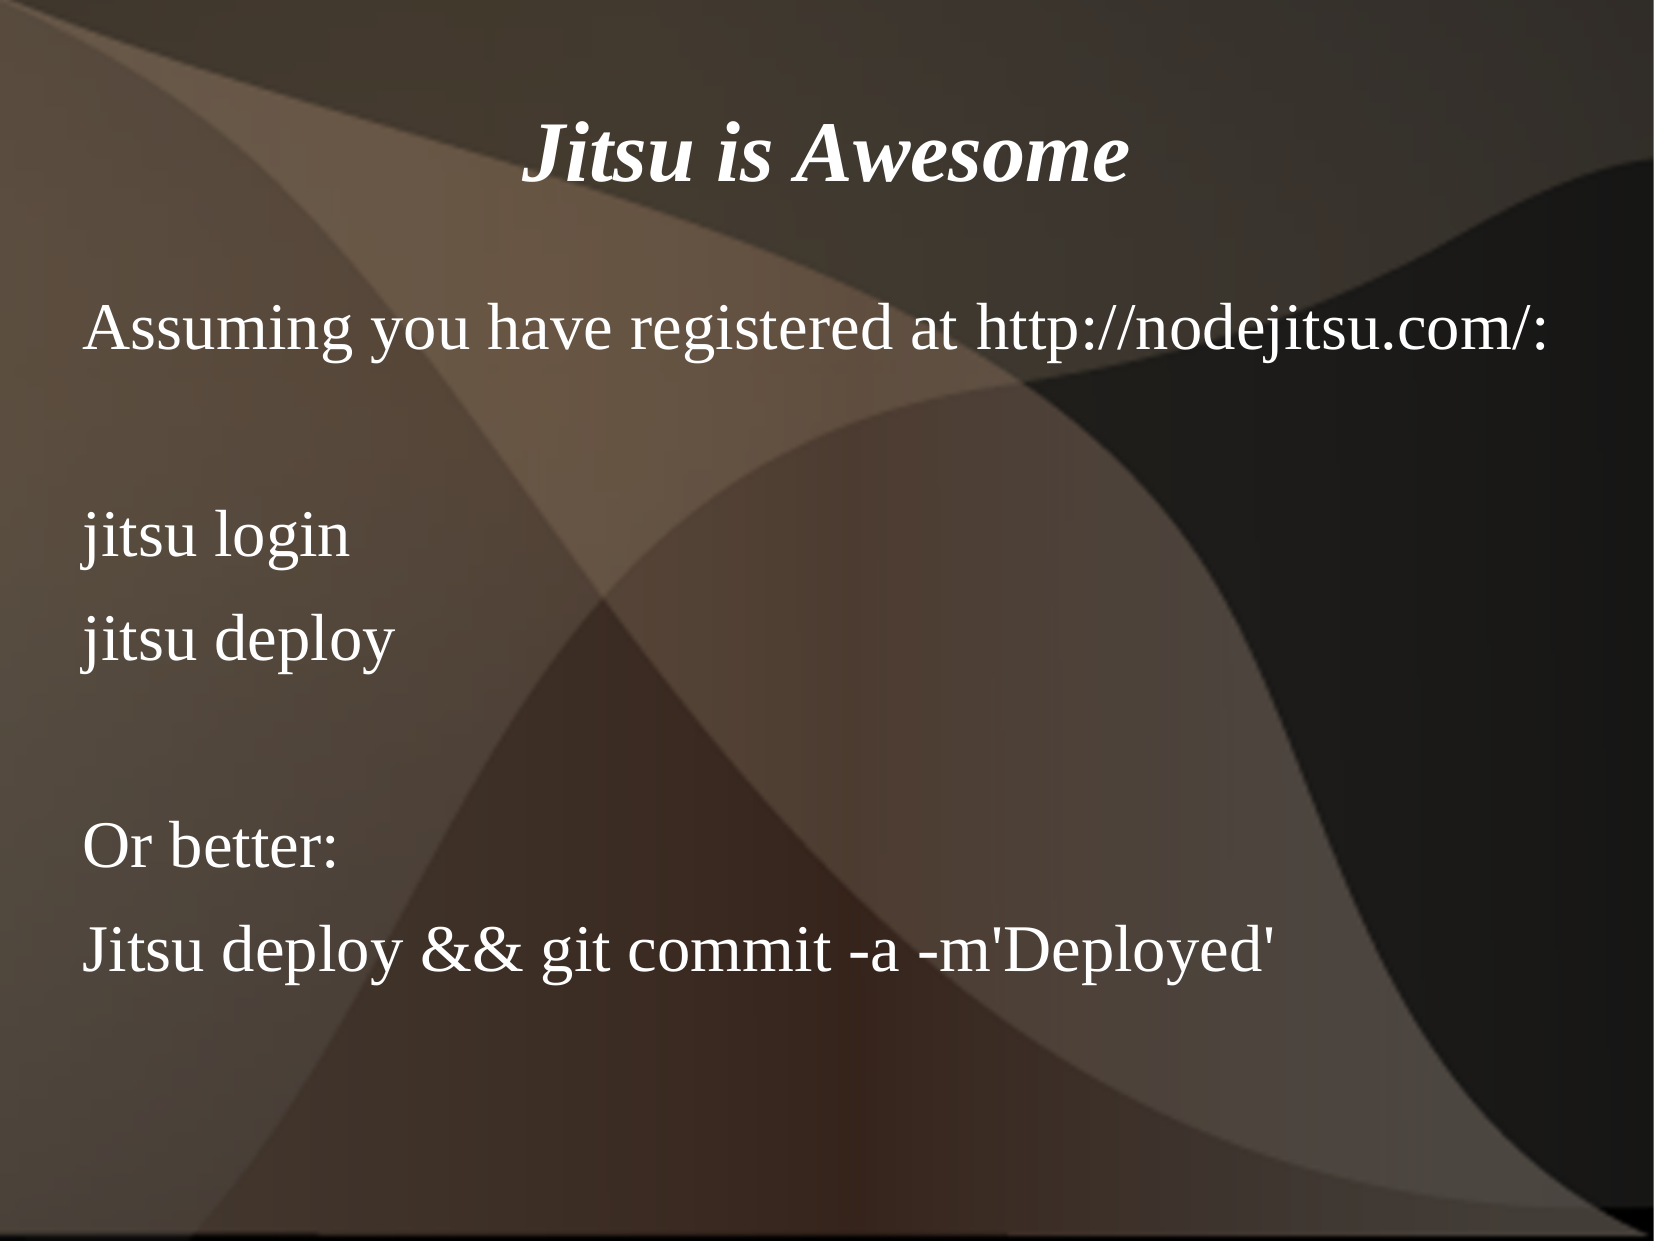

# Jitsu is Awesome
Assuming you have registered at http://nodejitsu.com/:
jitsu login
jitsu deploy
Or better:
Jitsu deploy && git commit -a -m'Deployed'